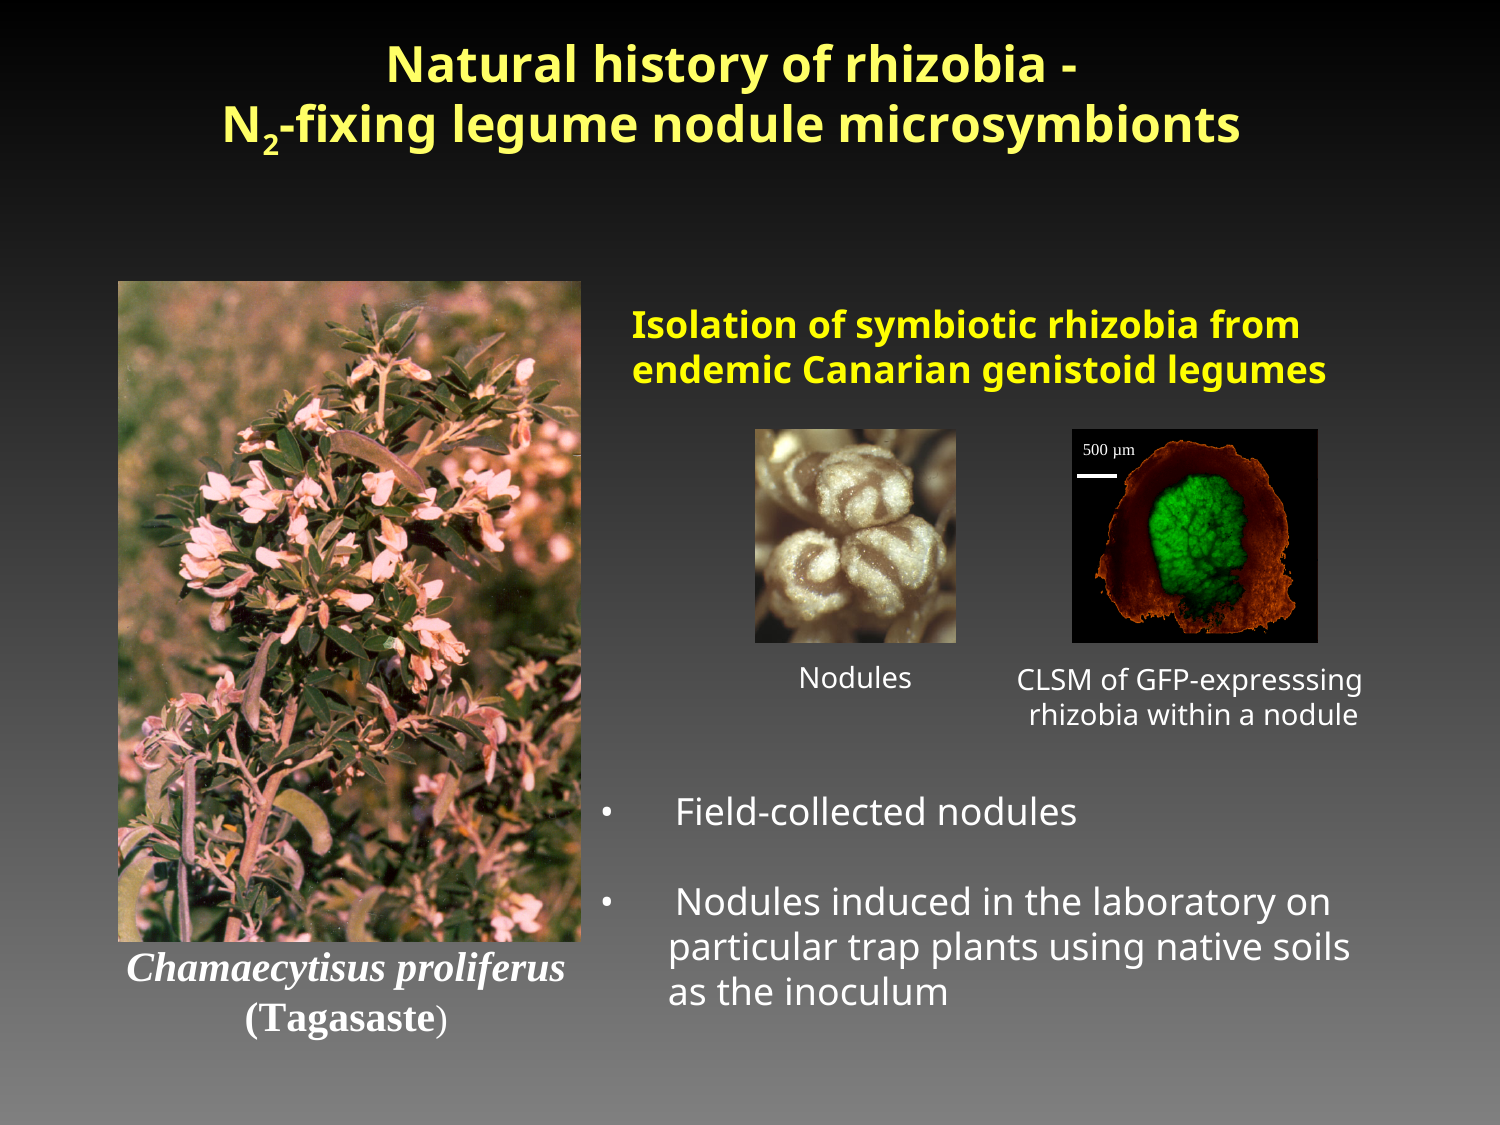

Natural history of rhizobia -
N2-fixing legume nodule microsymbionts
Chamaecytisus proliferus
(Tagasaste)
	Isolation of symbiotic rhizobia from
	endemic Canarian genistoid legumes
500 µm
Nodules
CLSM of GFP-expresssing
rhizobia within a nodule
Field-collected nodules
Nodules induced in the laboratory on
 particular trap plants using native soils
 as the inoculum